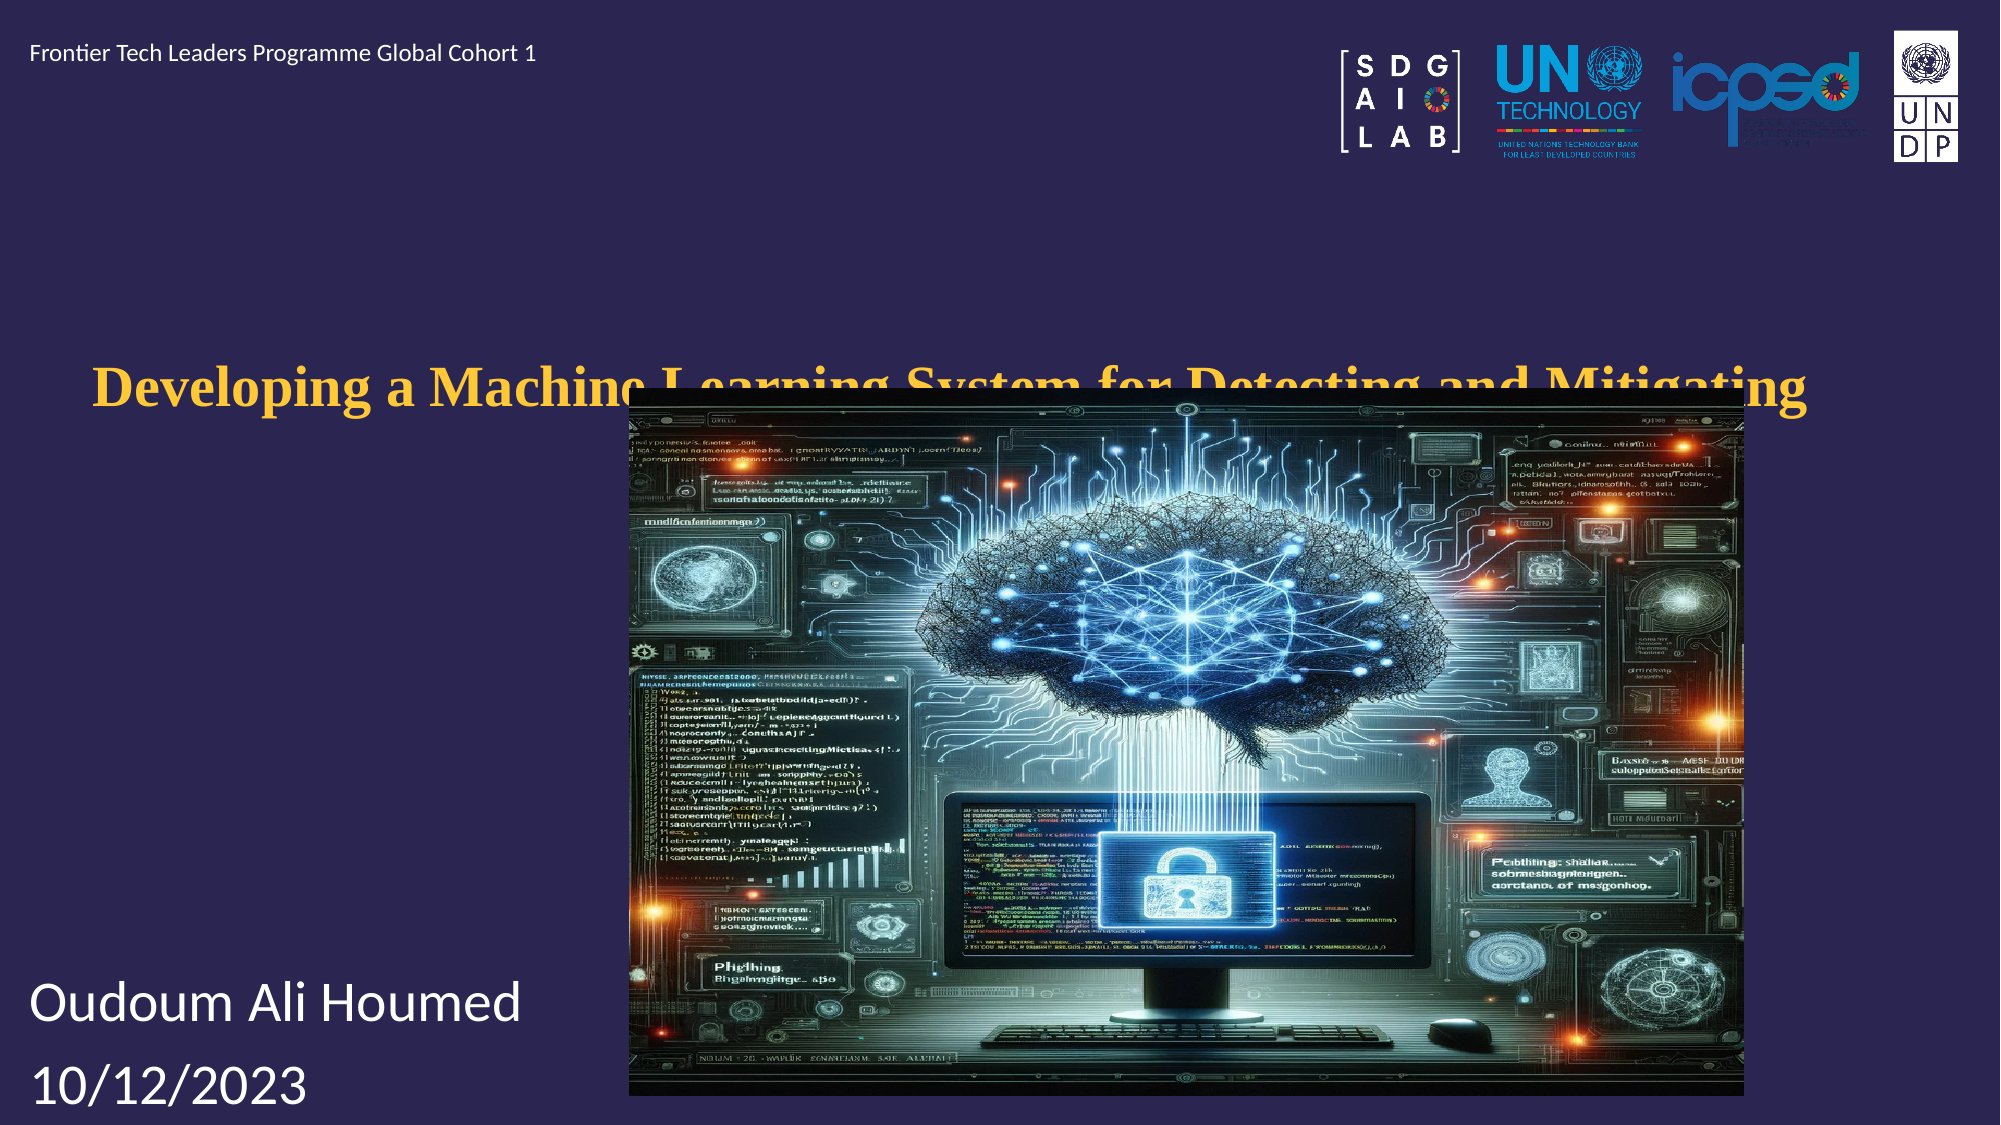

Frontier Tech Leaders Programme Global Cohort 1
# Developing a Machine Learning System for Detecting and Mitigating Phishing Attacks.
Oudoum Ali Houmed
10/12/2023